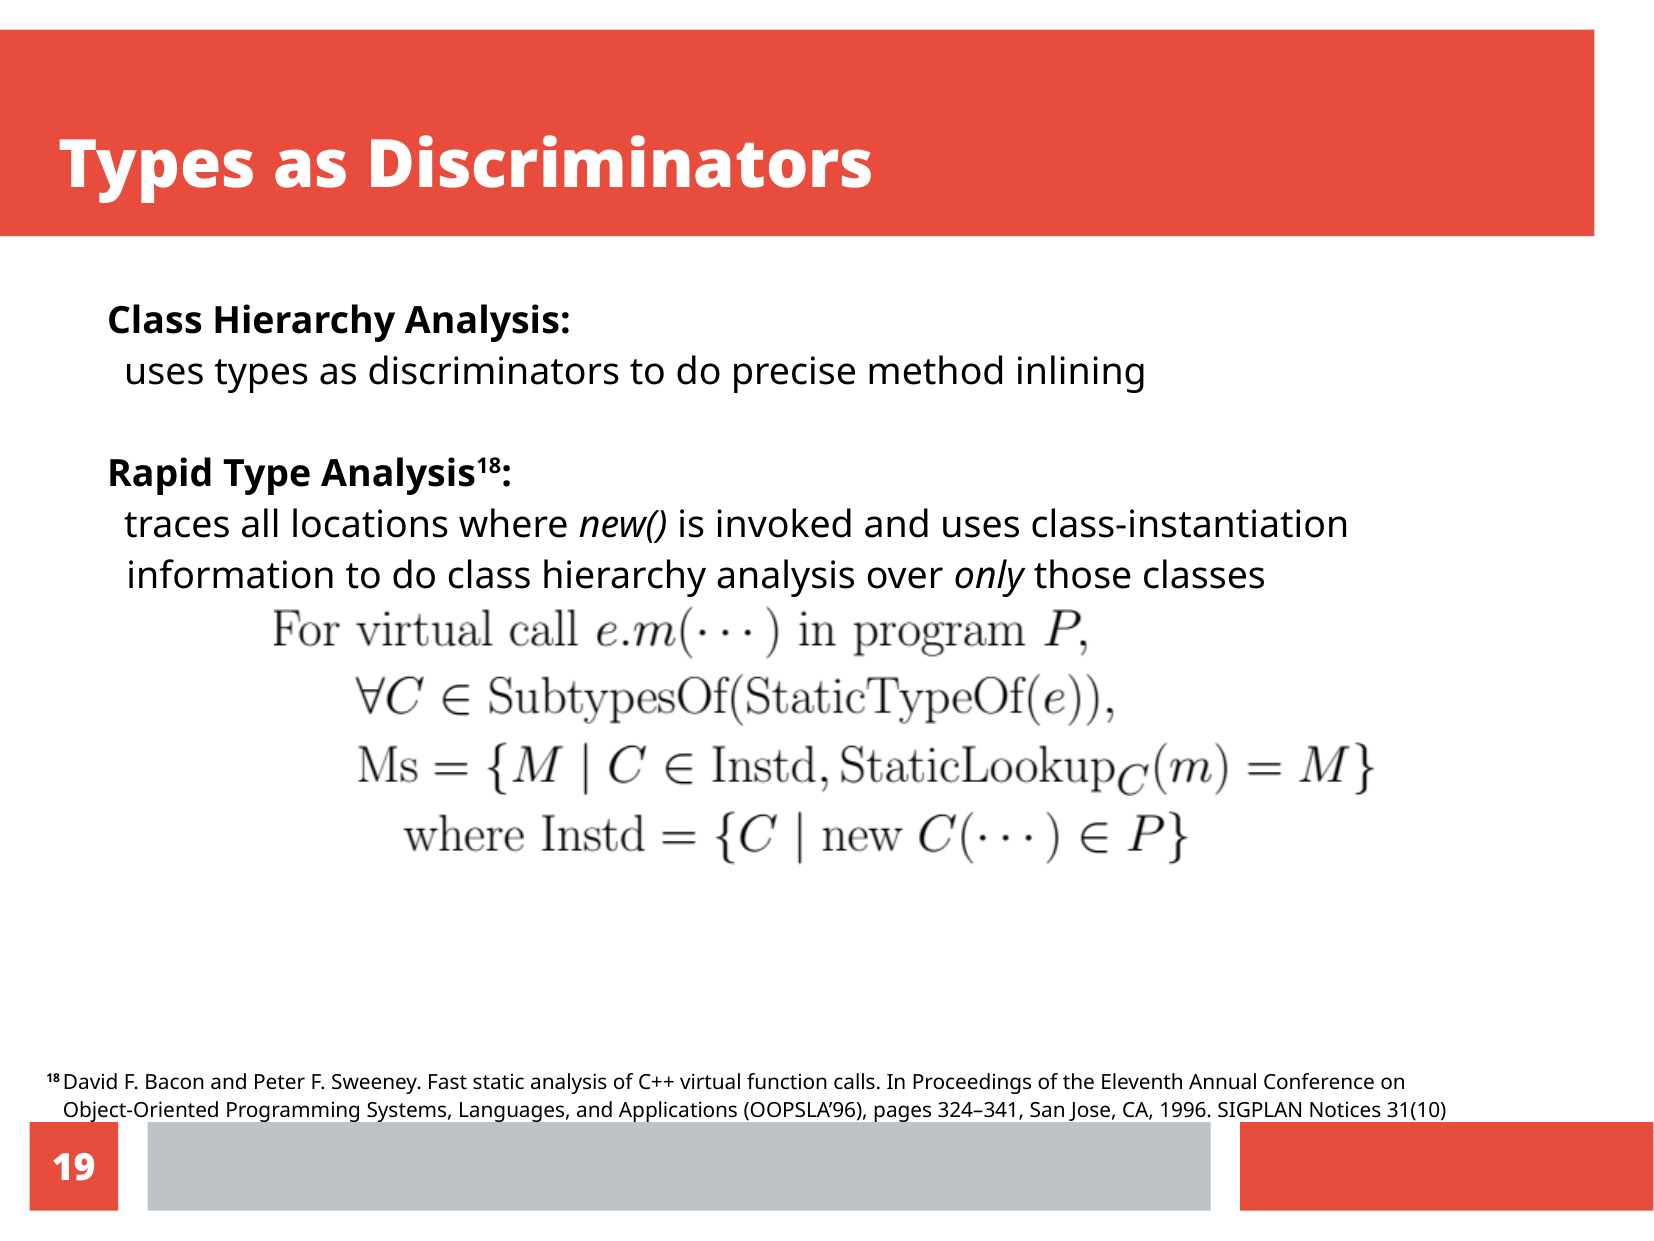

# Types as Discriminators
Class Hierarchy Analysis:
 uses types as discriminators to do precise method inlining
Rapid Type Analysis18:
 traces all locations where new() is invoked and uses class-instantiation
 information to do class hierarchy analysis over only those classes
18 David F. Bacon and Peter F. Sweeney. Fast static analysis of C++ virtual function calls. In Proceedings of the Eleventh Annual Conference on
 Object-Oriented Programming Systems, Languages, and Applications (OOPSLA’96), pages 324–341, San Jose, CA, 1996. SIGPLAN Notices 31(10)
19